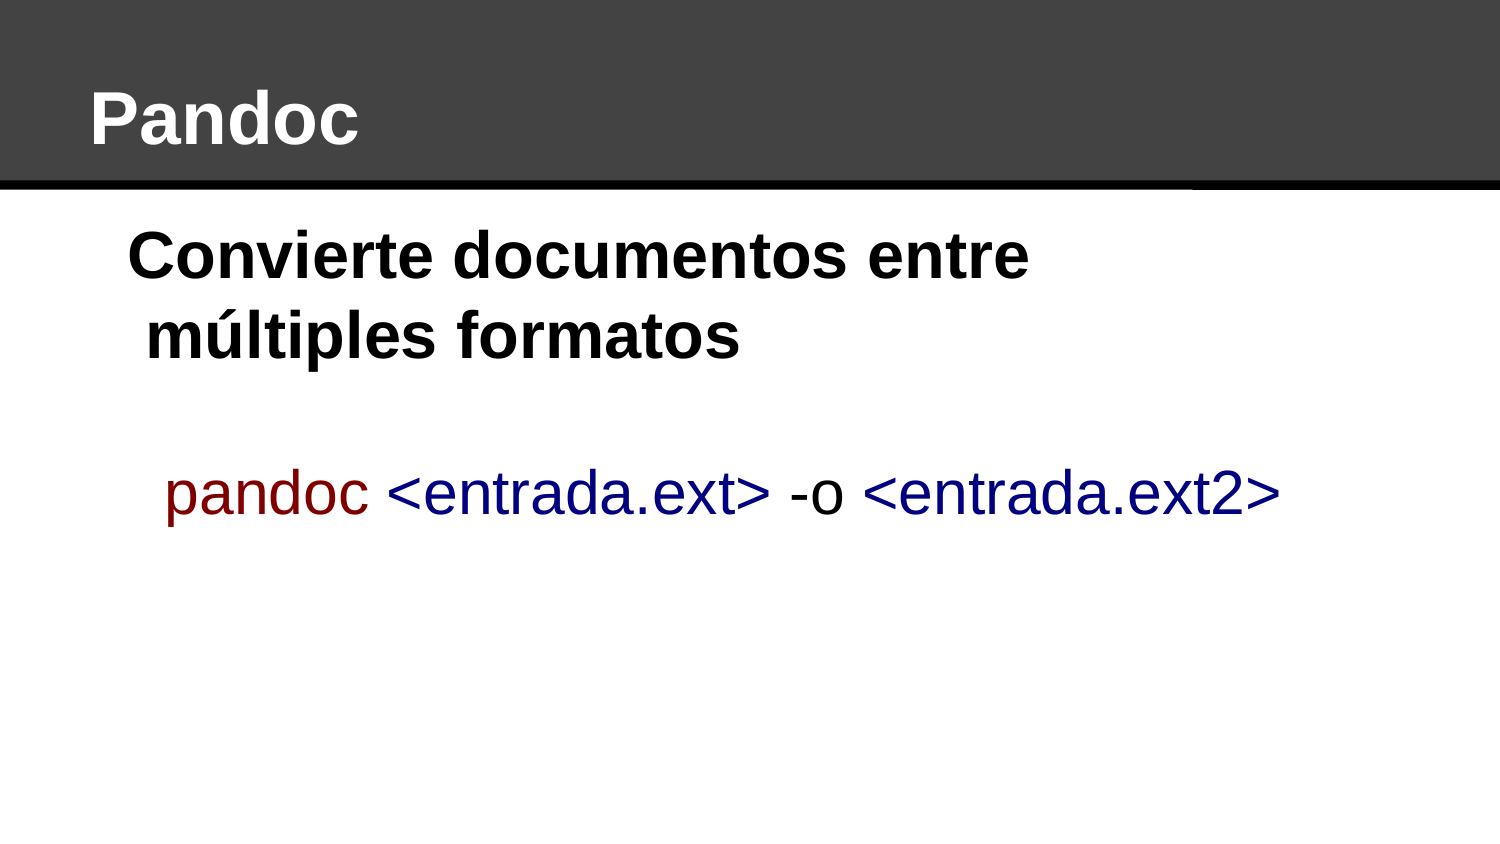

Pandoc
Convierte documentos entre
 múltiples formatos
pandoc <entrada.ext> -o <entrada.ext2>